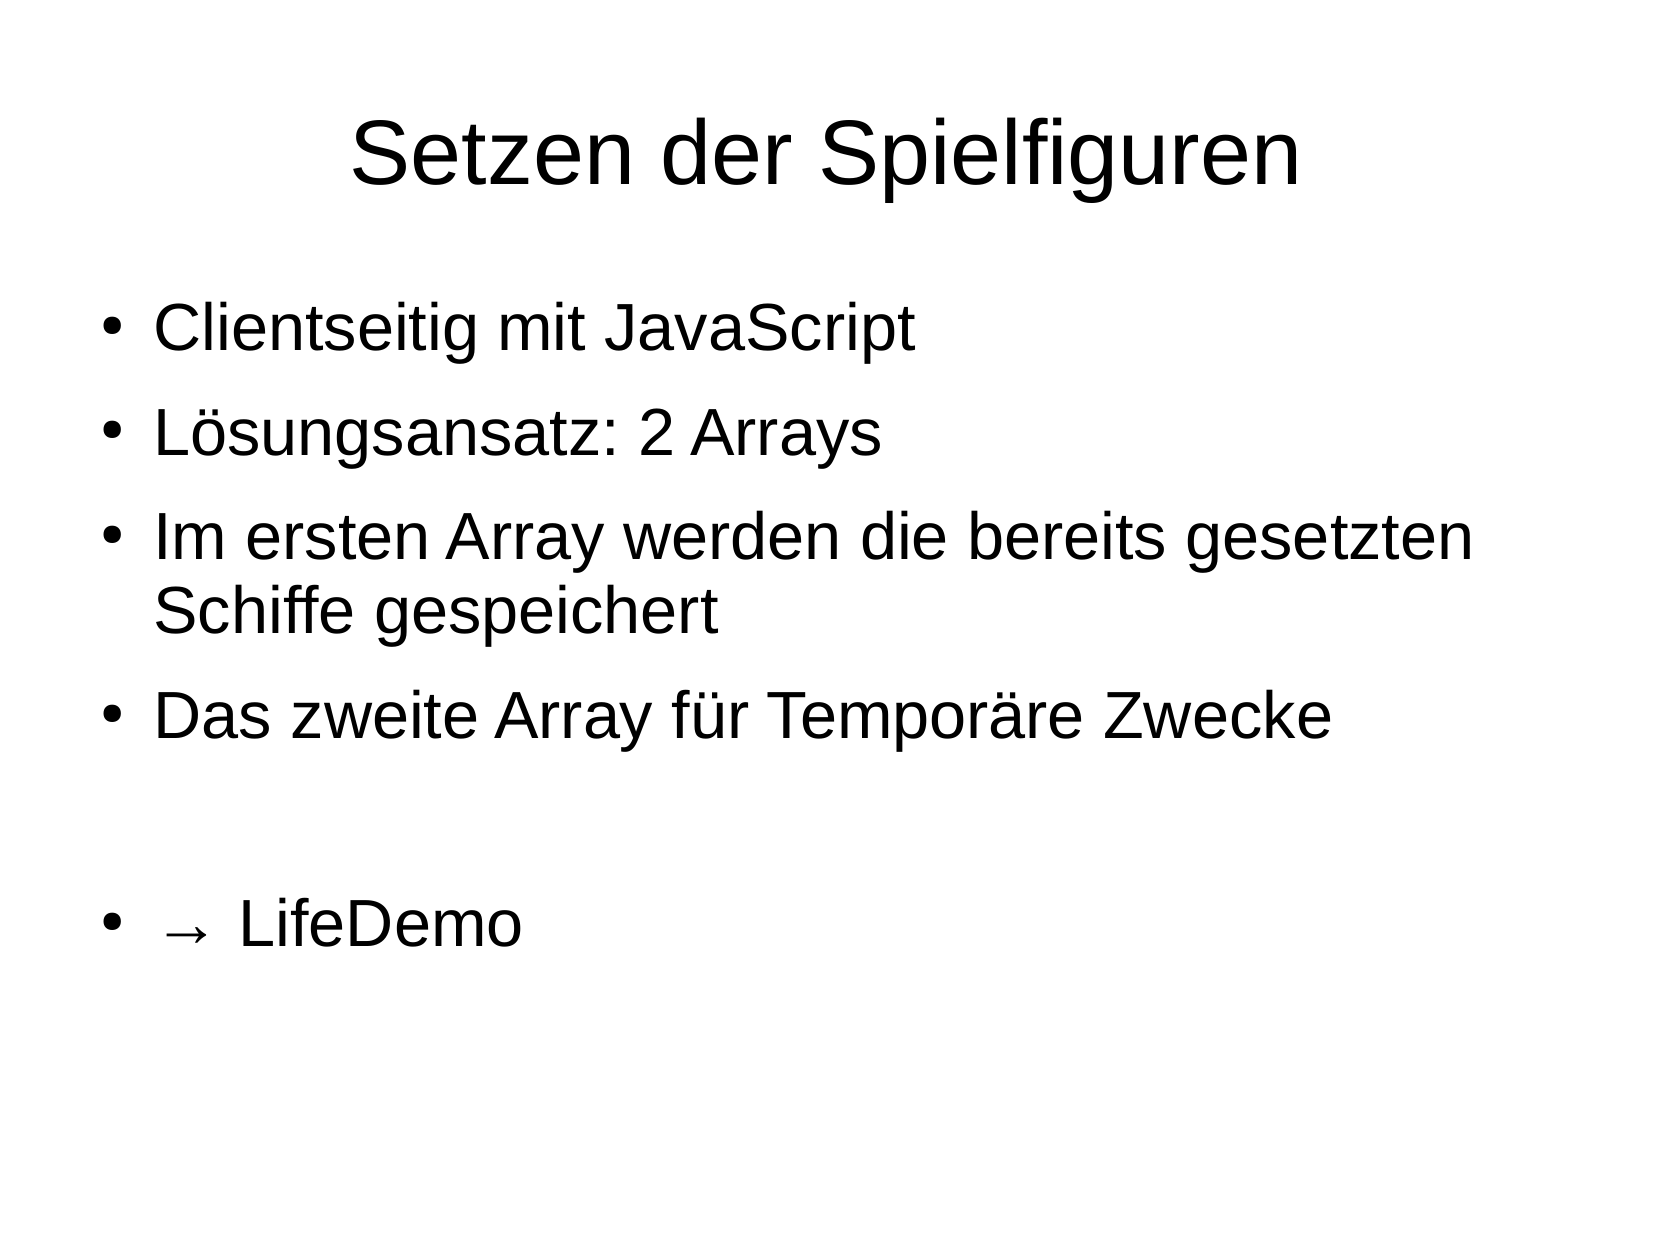

# Setzen der Spielfiguren
Clientseitig mit JavaScript
Lösungsansatz: 2 Arrays
Im ersten Array werden die bereits gesetzten Schiffe gespeichert
Das zweite Array für Temporäre Zwecke
→ LifeDemo